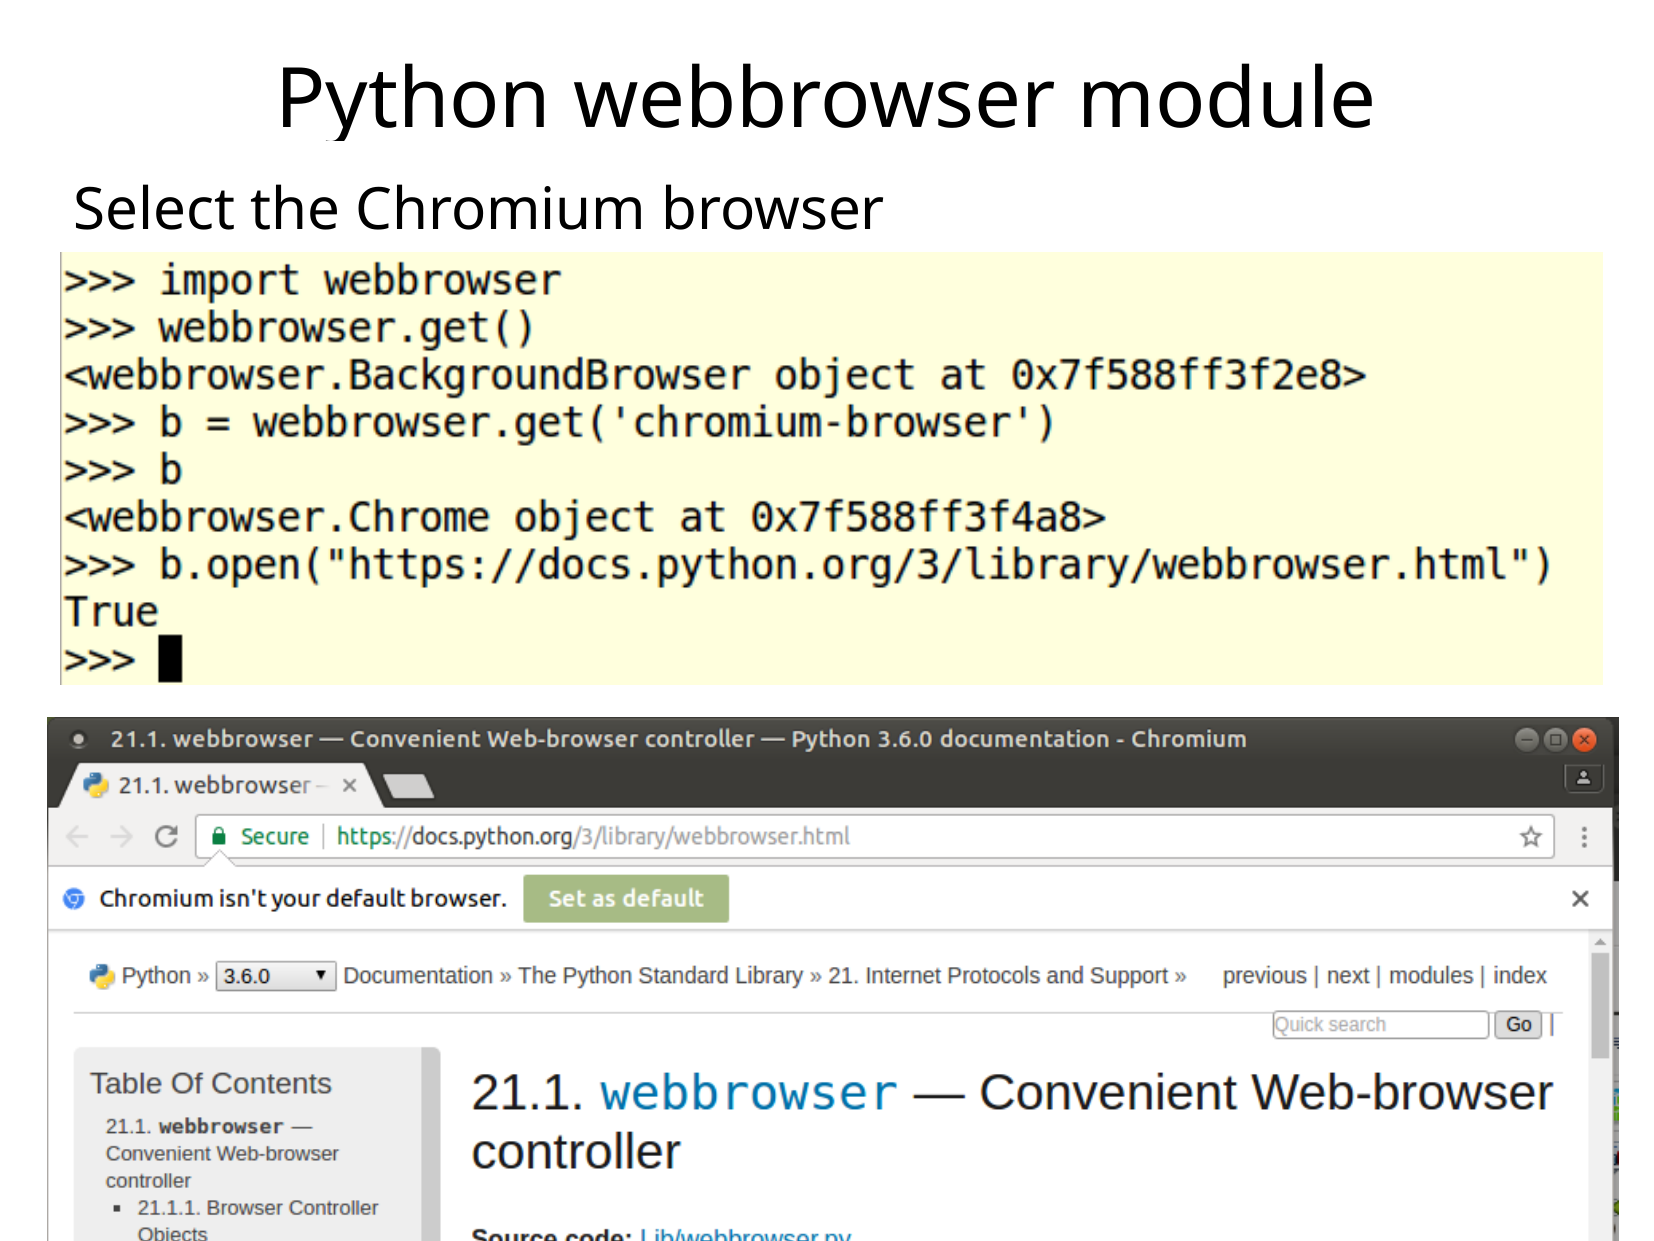

# Python webbrowser module
Select the Chromium browser